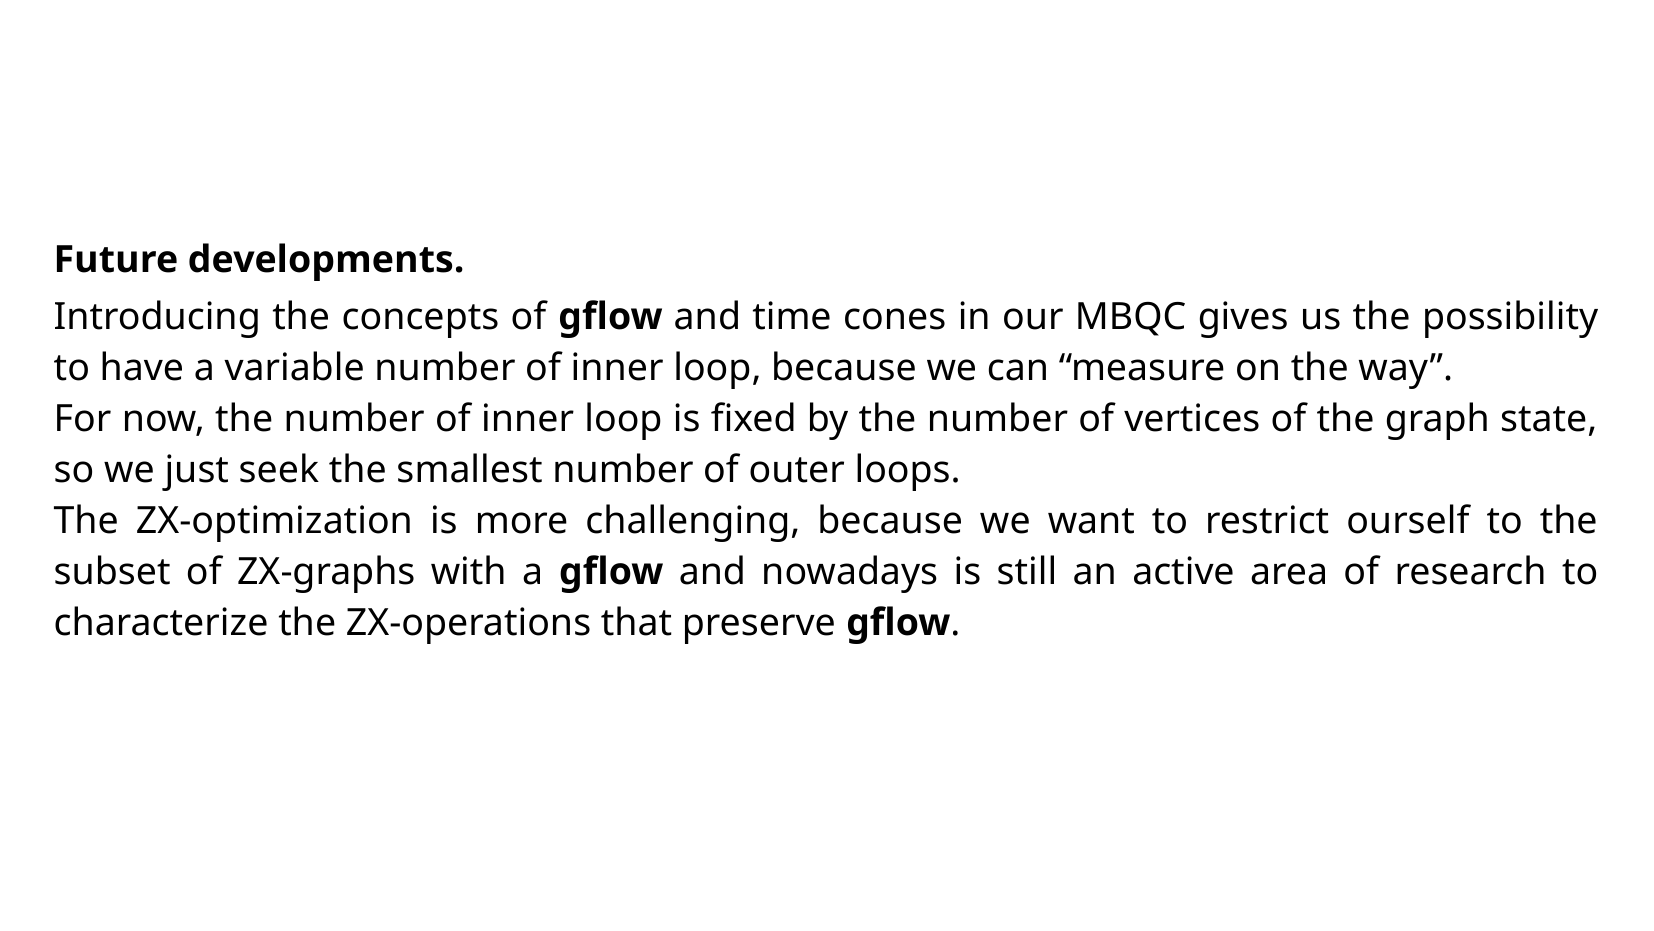

Future developments.
Introducing the concepts of gflow and time cones in our MBQC gives us the possibility to have a variable number of inner loop, because we can “measure on the way”.
For now, the number of inner loop is fixed by the number of vertices of the graph state, so we just seek the smallest number of outer loops.
The ZX-optimization is more challenging, because we want to restrict ourself to the subset of ZX-graphs with a gflow and nowadays is still an active area of research to characterize the ZX-operations that preserve gflow.